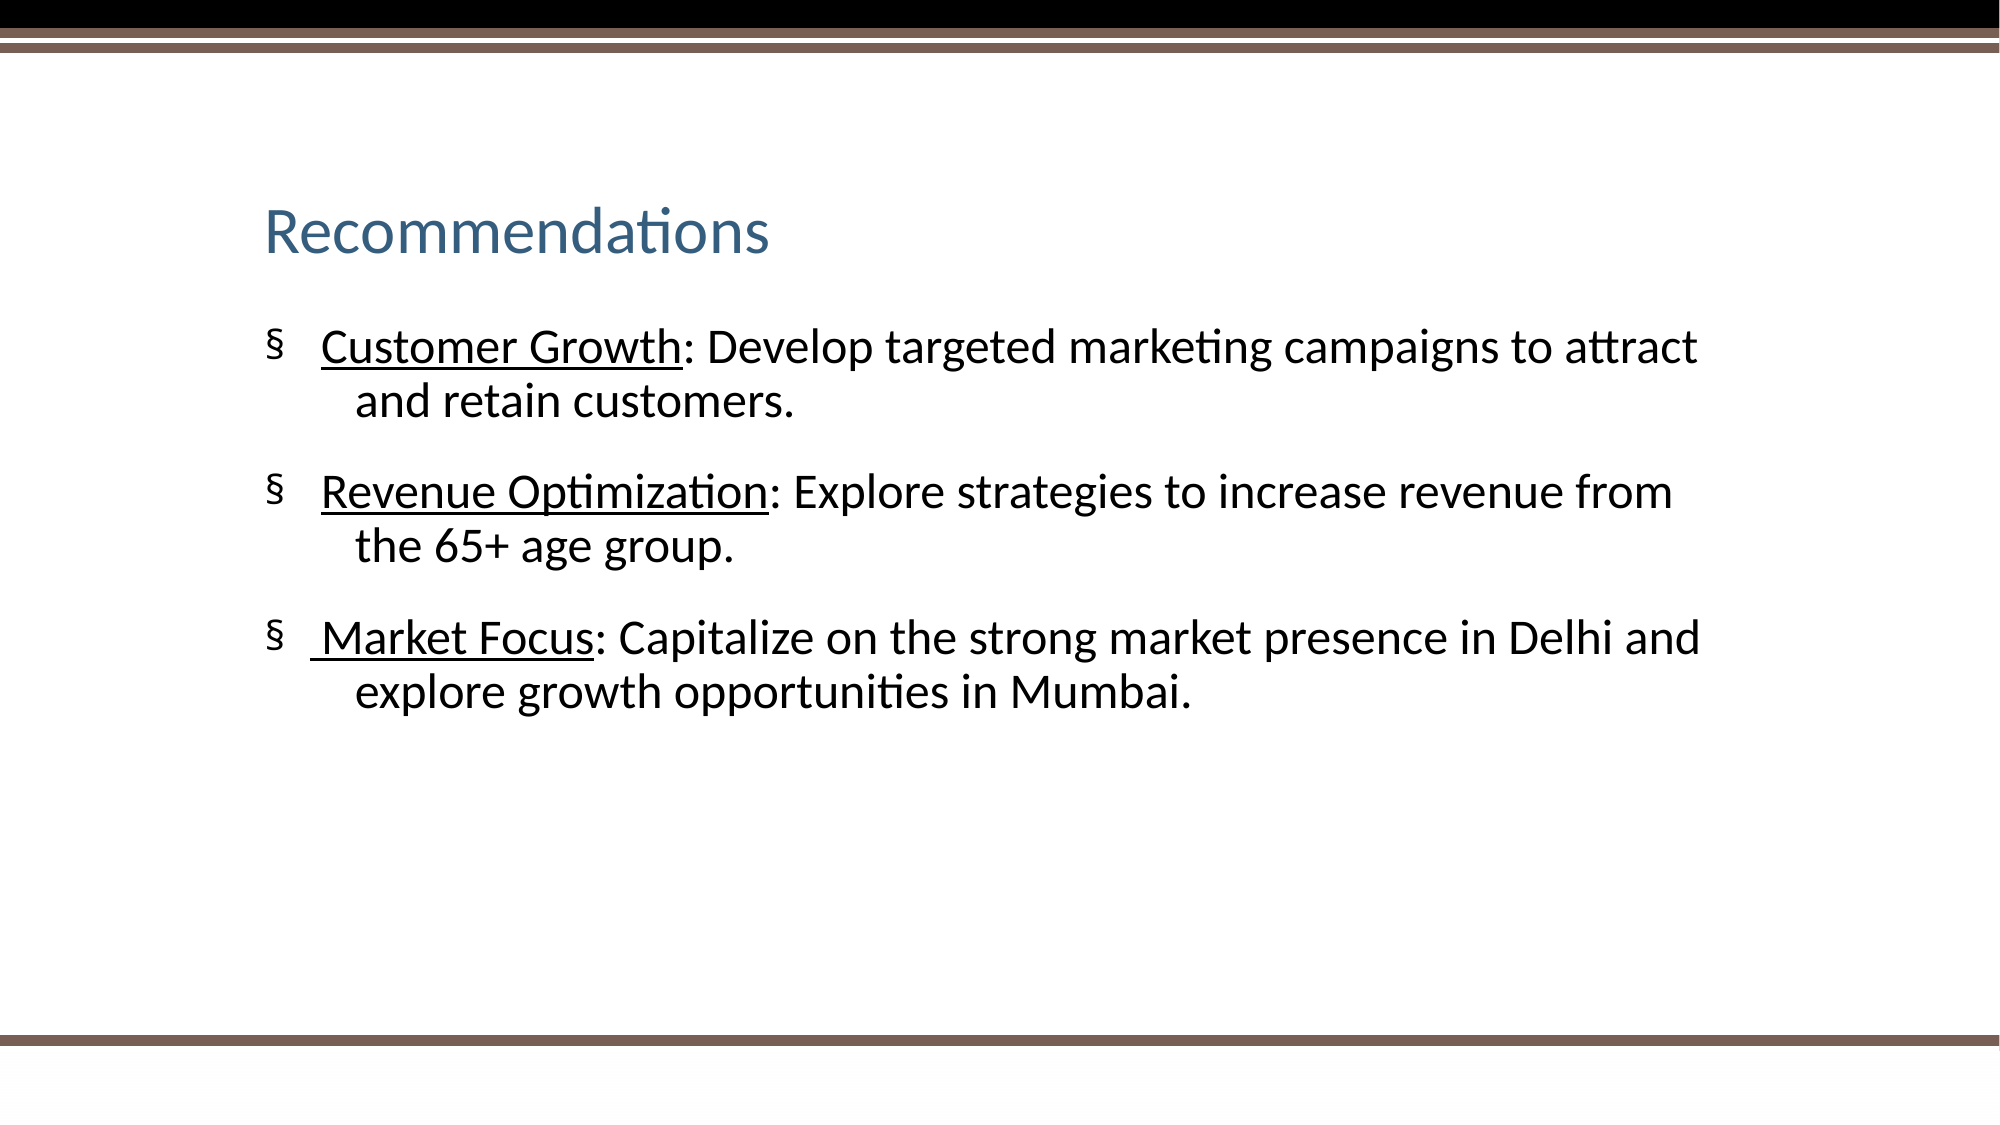

# Recommendations
 Customer Growth: Develop targeted marketing campaigns to attract and retain customers.
 Revenue Optimization: Explore strategies to increase revenue from the 65+ age group.
 Market Focus: Capitalize on the strong market presence in Delhi and explore growth opportunities in Mumbai.